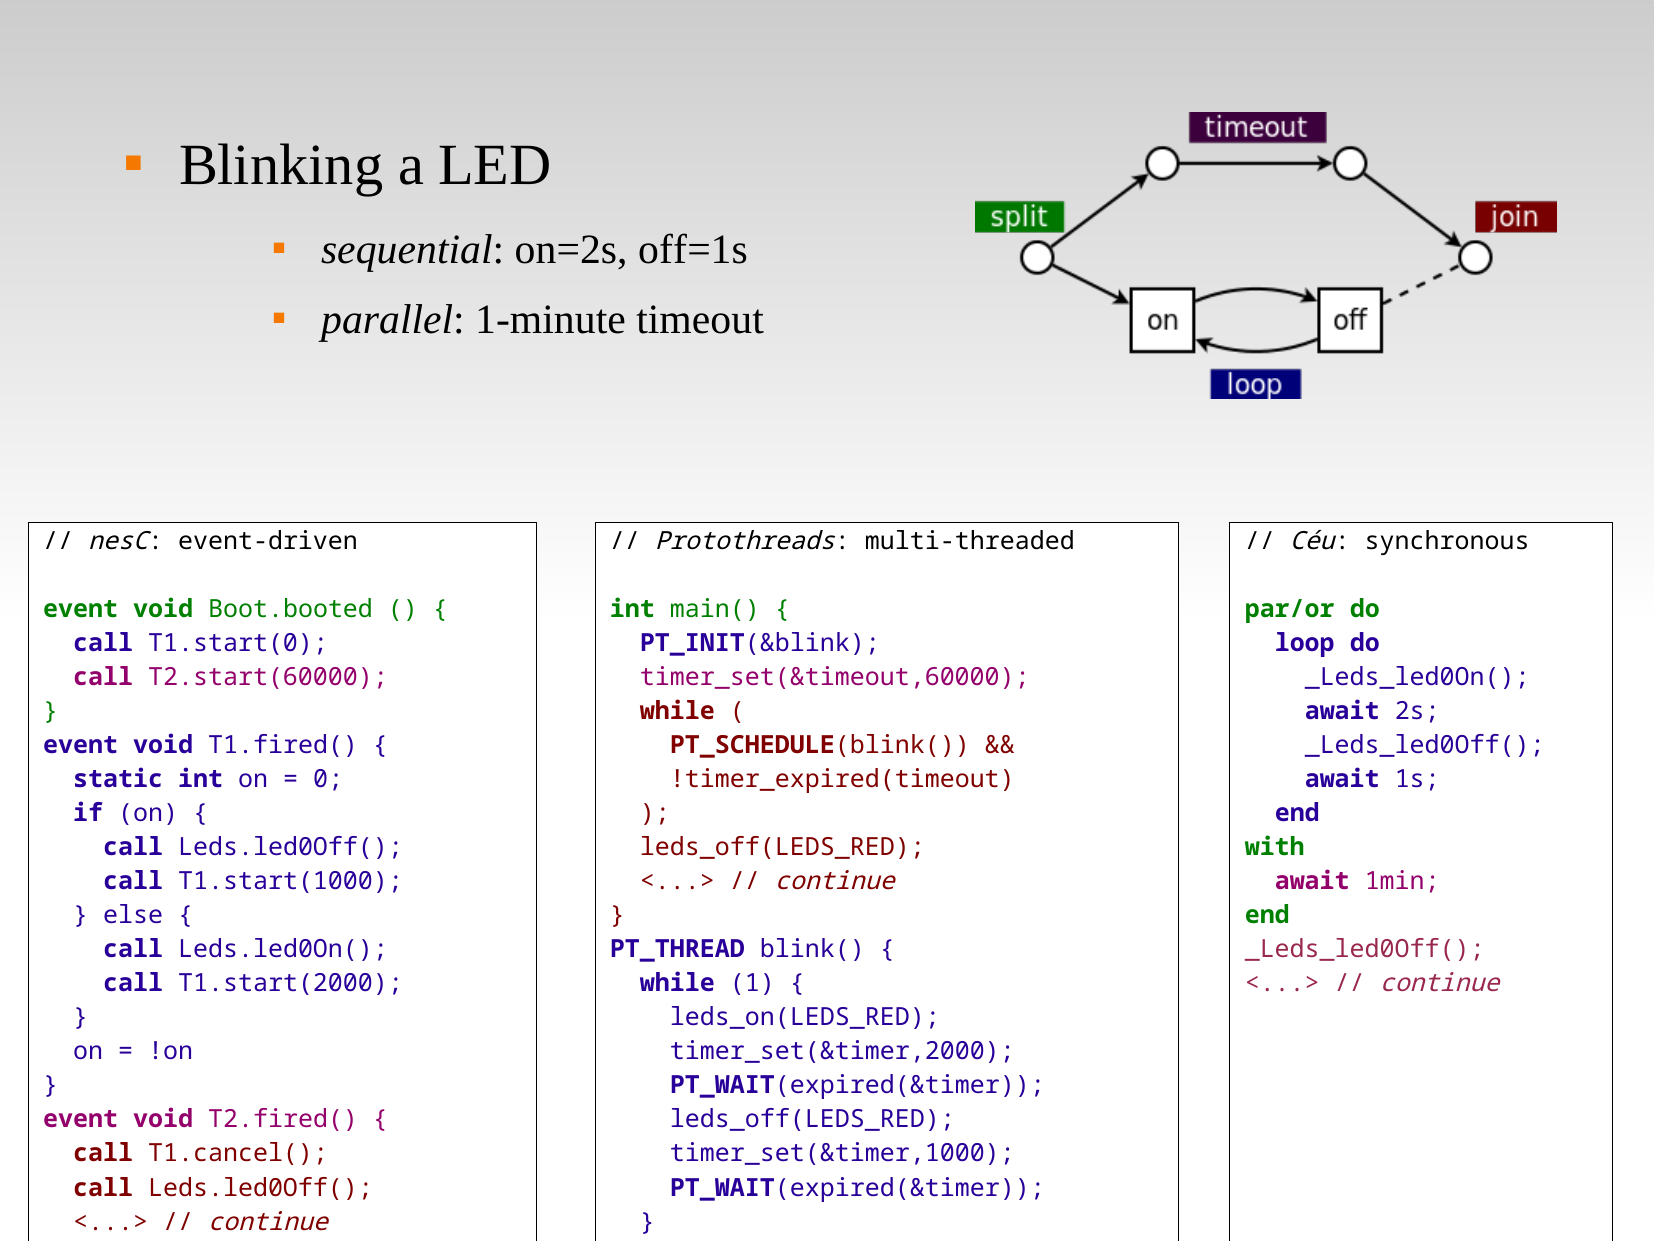

# Blinking a LED
sequential: on=2s, off=1s
parallel: 1-minute timeout
 // nesC: event-driven
 event void Boot.booted () {
 call T1.start(0);
 call T2.start(60000);
 }
 event void T1.fired() {
 static int on = 0;
 if (on) {
 call Leds.led0Off();
 call T1.start(1000);
 } else {
 call Leds.led0On();
 call T1.start(2000);
 }
 on = !on
 }
 event void T2.fired() {
 call T1.cancel();
 call Leds.led0Off();
 <...> // continue
 }
 // Protothreads: multi-threaded
 int main() {
 PT_INIT(&blink);
 timer_set(&timeout,60000);
 while (
 PT_SCHEDULE(blink()) &&
 !timer_expired(timeout)
 );
 leds_off(LEDS_RED);
 <...> // continue
 }
 PT_THREAD blink() {
 while (1) {
 leds_on(LEDS_RED);
 timer_set(&timer,2000);
 PT_WAIT(expired(&timer));
 leds_off(LEDS_RED);
 timer_set(&timer,1000);
 PT_WAIT(expired(&timer));
 }
 }
 // Céu: synchronous
 par/or do
 loop do
 _Leds_led0On();
 await 2s;
 _Leds_led0Off();
 await 1s;
 end
 with
 await 1min;
 end
 _Leds_led0Off();
 <...> // continue